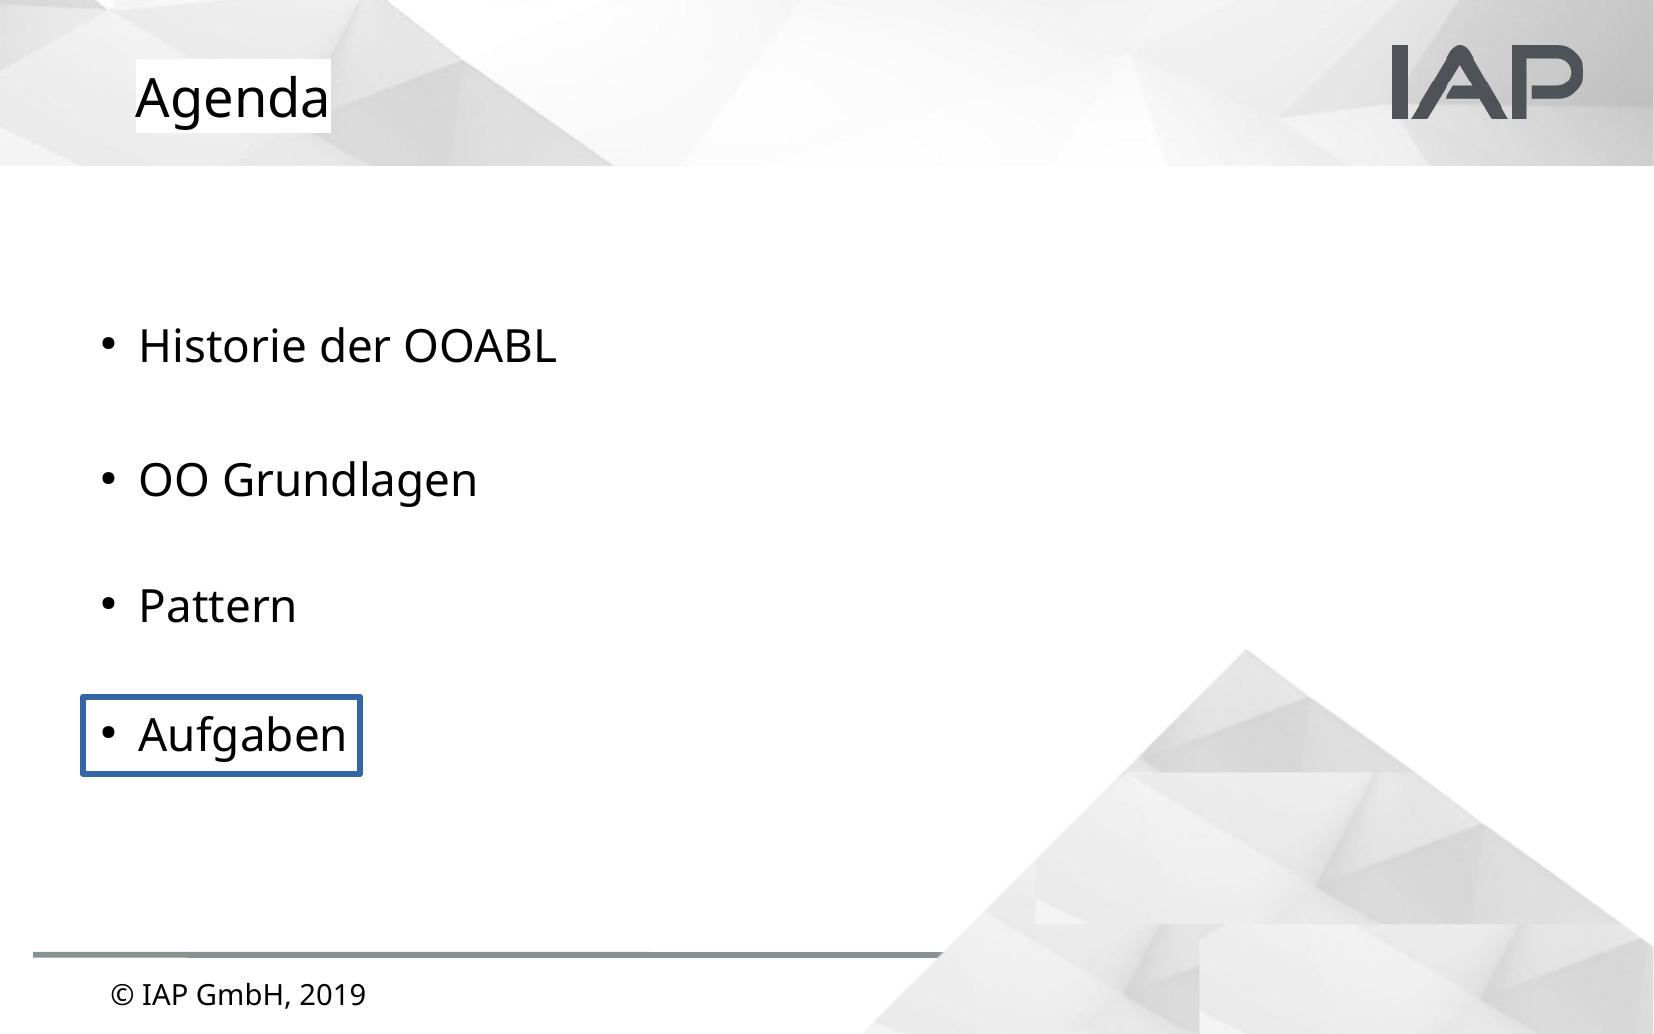

# Agenda
Historie der OOABL
OO Grundlagen
Pattern
Aufgaben
© IAP GmbH, 2019
64